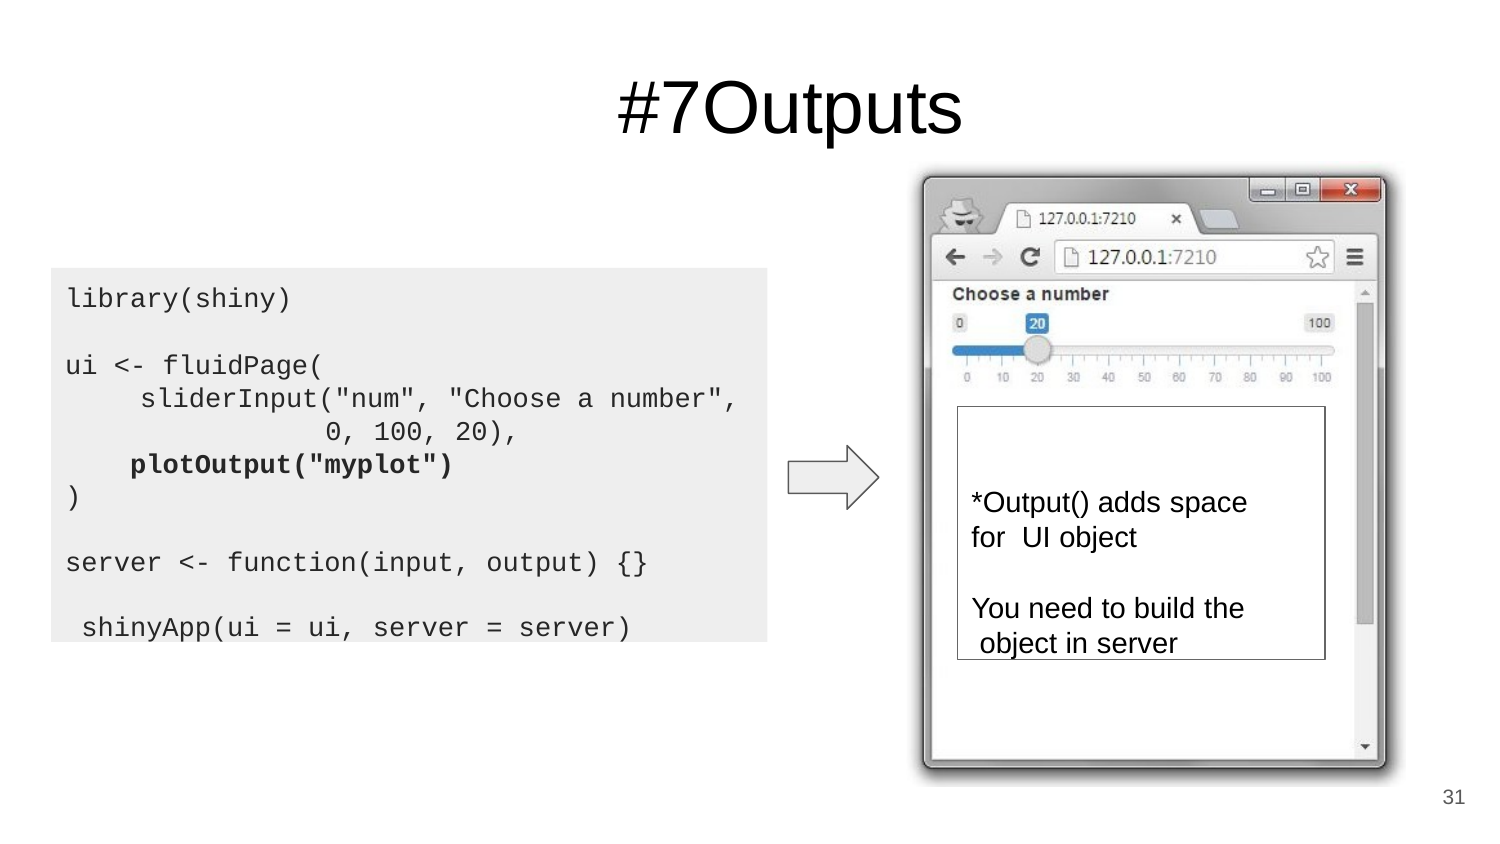

# #7Outputs
library(shiny)
ui <- fluidPage(
sliderInput("num", "Choose a number",
0, 100, 20),
plotOutput("myplot")
)
server <- function(input, output) {} shinyApp(ui = ui, server = server)
*Output() adds space for UI object
You need to build the object in server